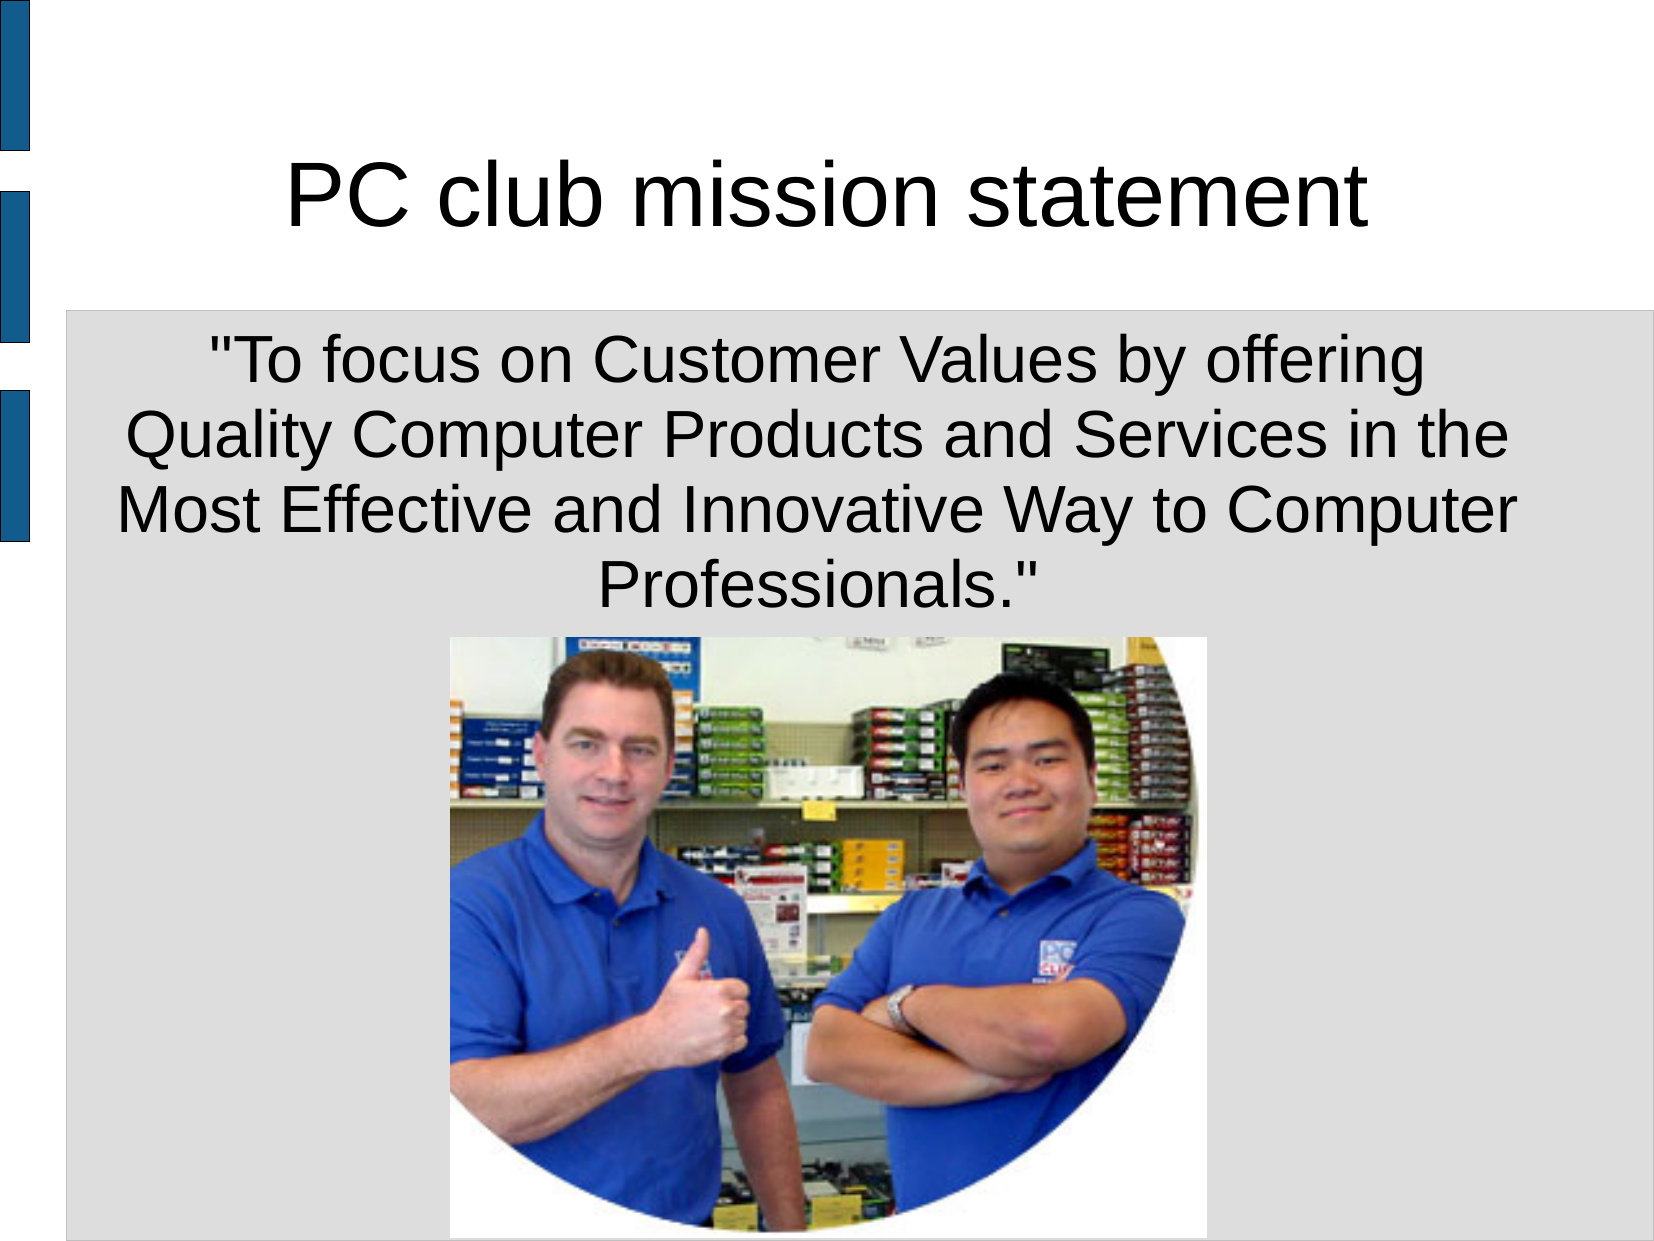

"To focus on Customer Values by offering Quality Computer Products and Services in the Most Effective and Innovative Way to Computer Professionals."
# PC club mission statement